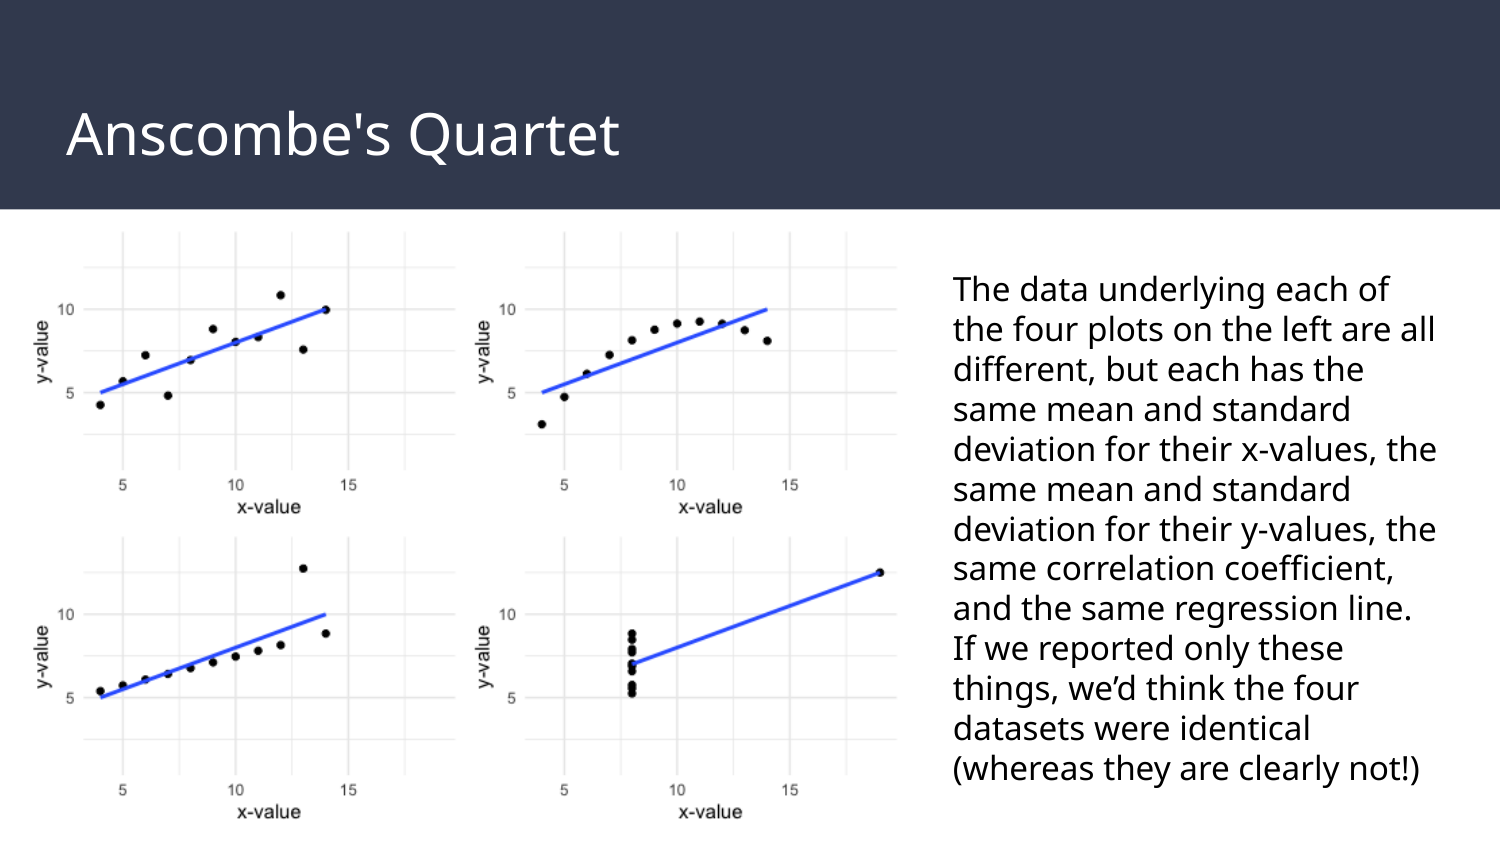

# Anscombe's Quartet
The data underlying each of the four plots on the left are all different, but each has the same mean and standard deviation for their x-values, the same mean and standard deviation for their y-values, the same correlation coefficient, and the same regression line. If we reported only these things, we’d think the four datasets were identical (whereas they are clearly not!)